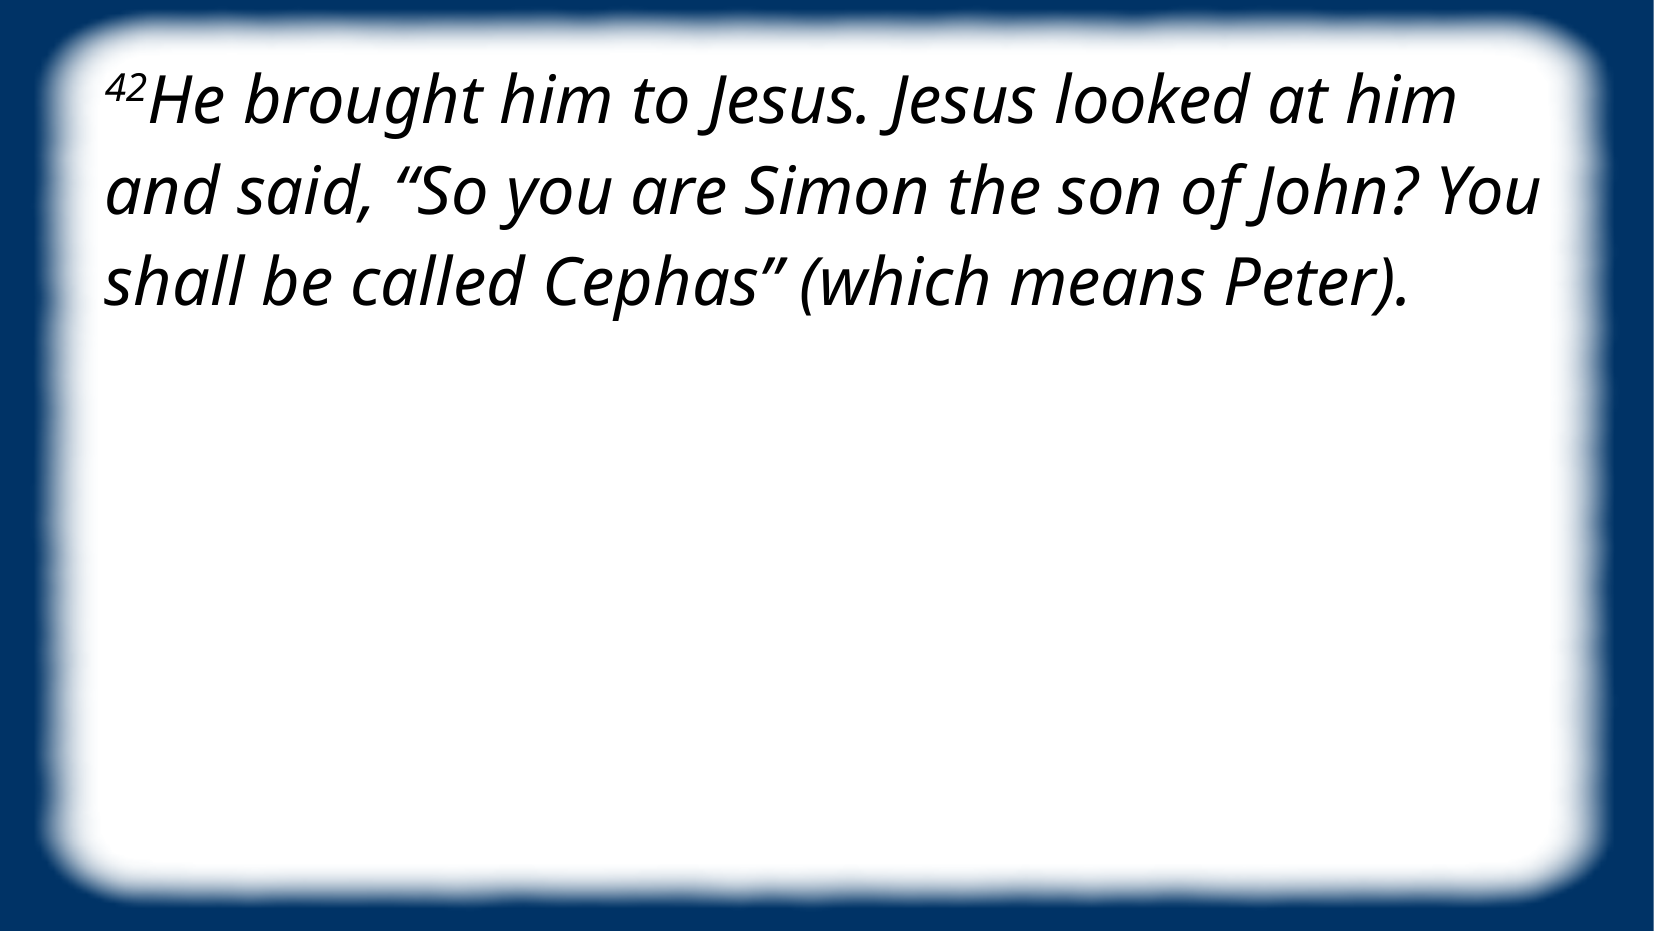

42He brought him to Jesus. Jesus looked at him and said, “So you are Simon the son of John? You shall be called Cephas” (which means Peter).